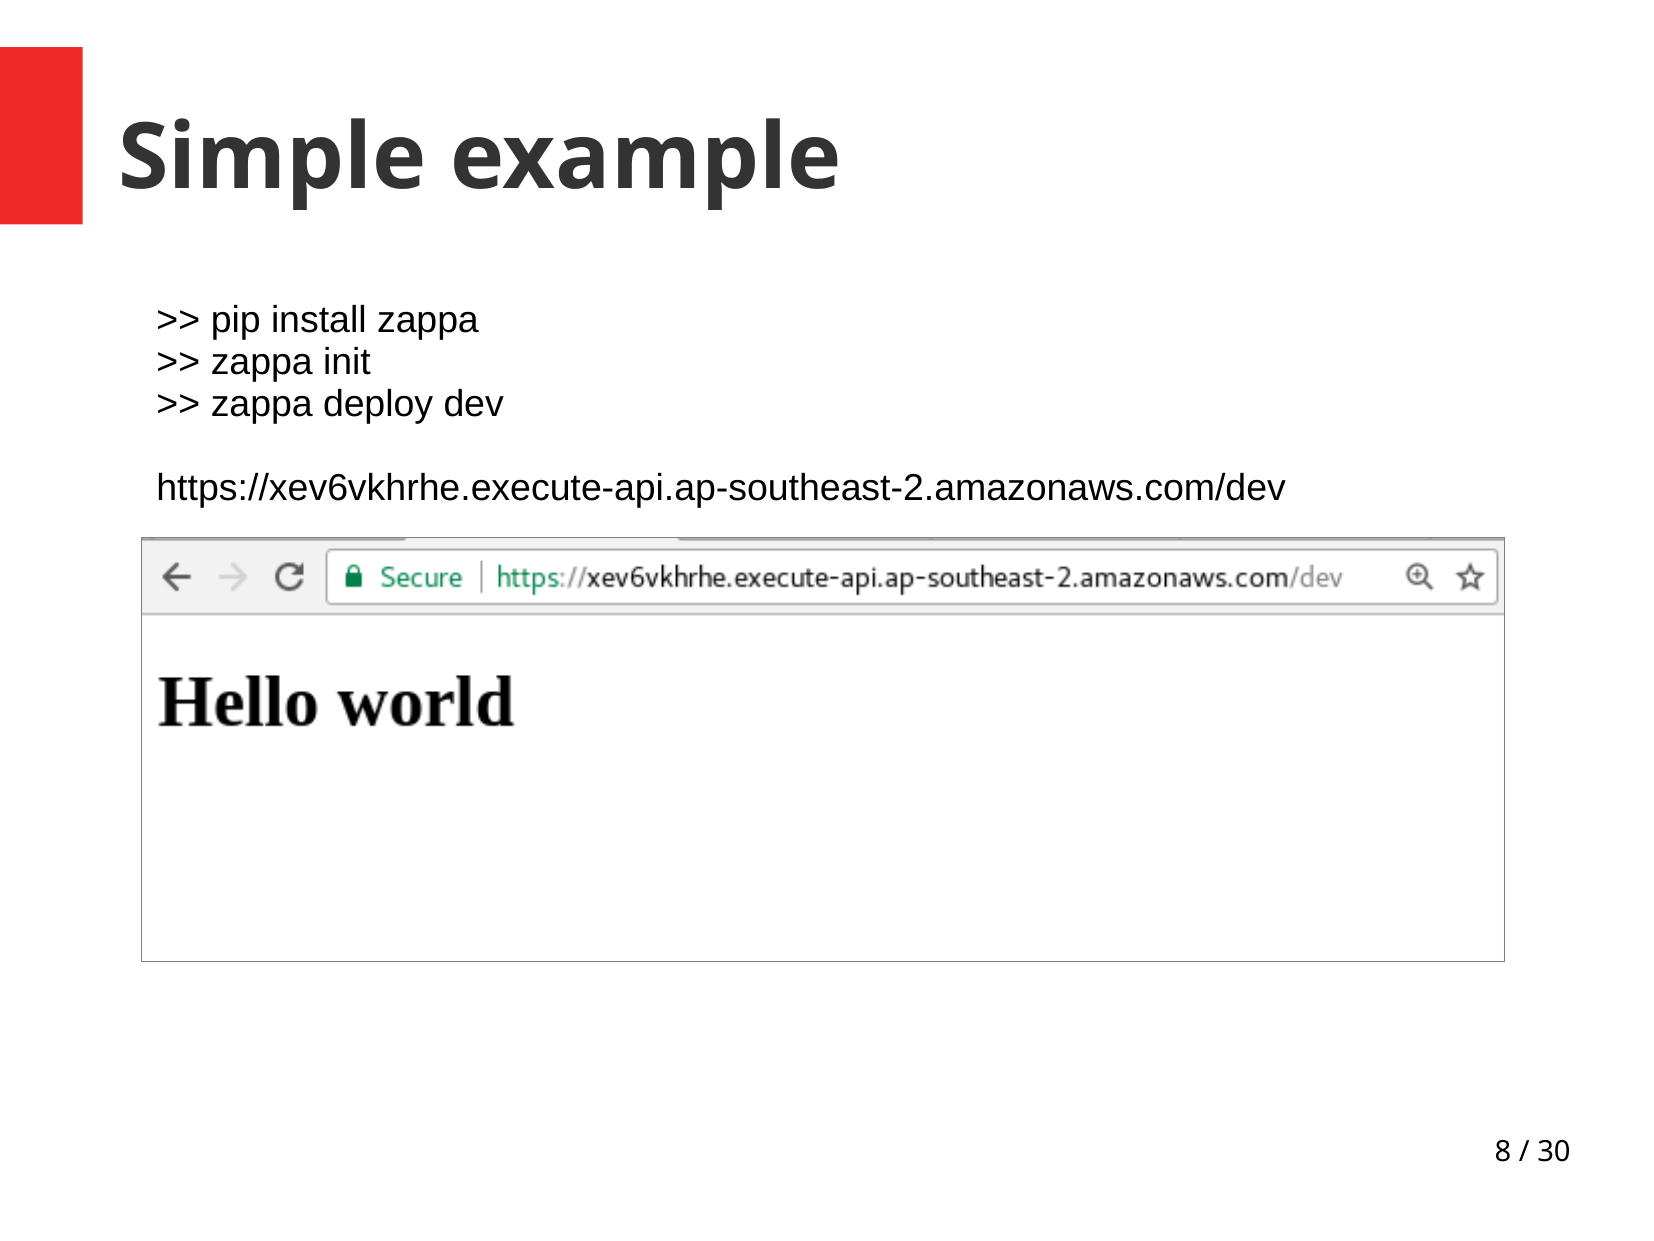

# Simple example
>> pip install zappa
>> zappa init
>> zappa deploy dev
https://xev6vkhrhe.execute-api.ap-southeast-2.amazonaws.com/dev
8